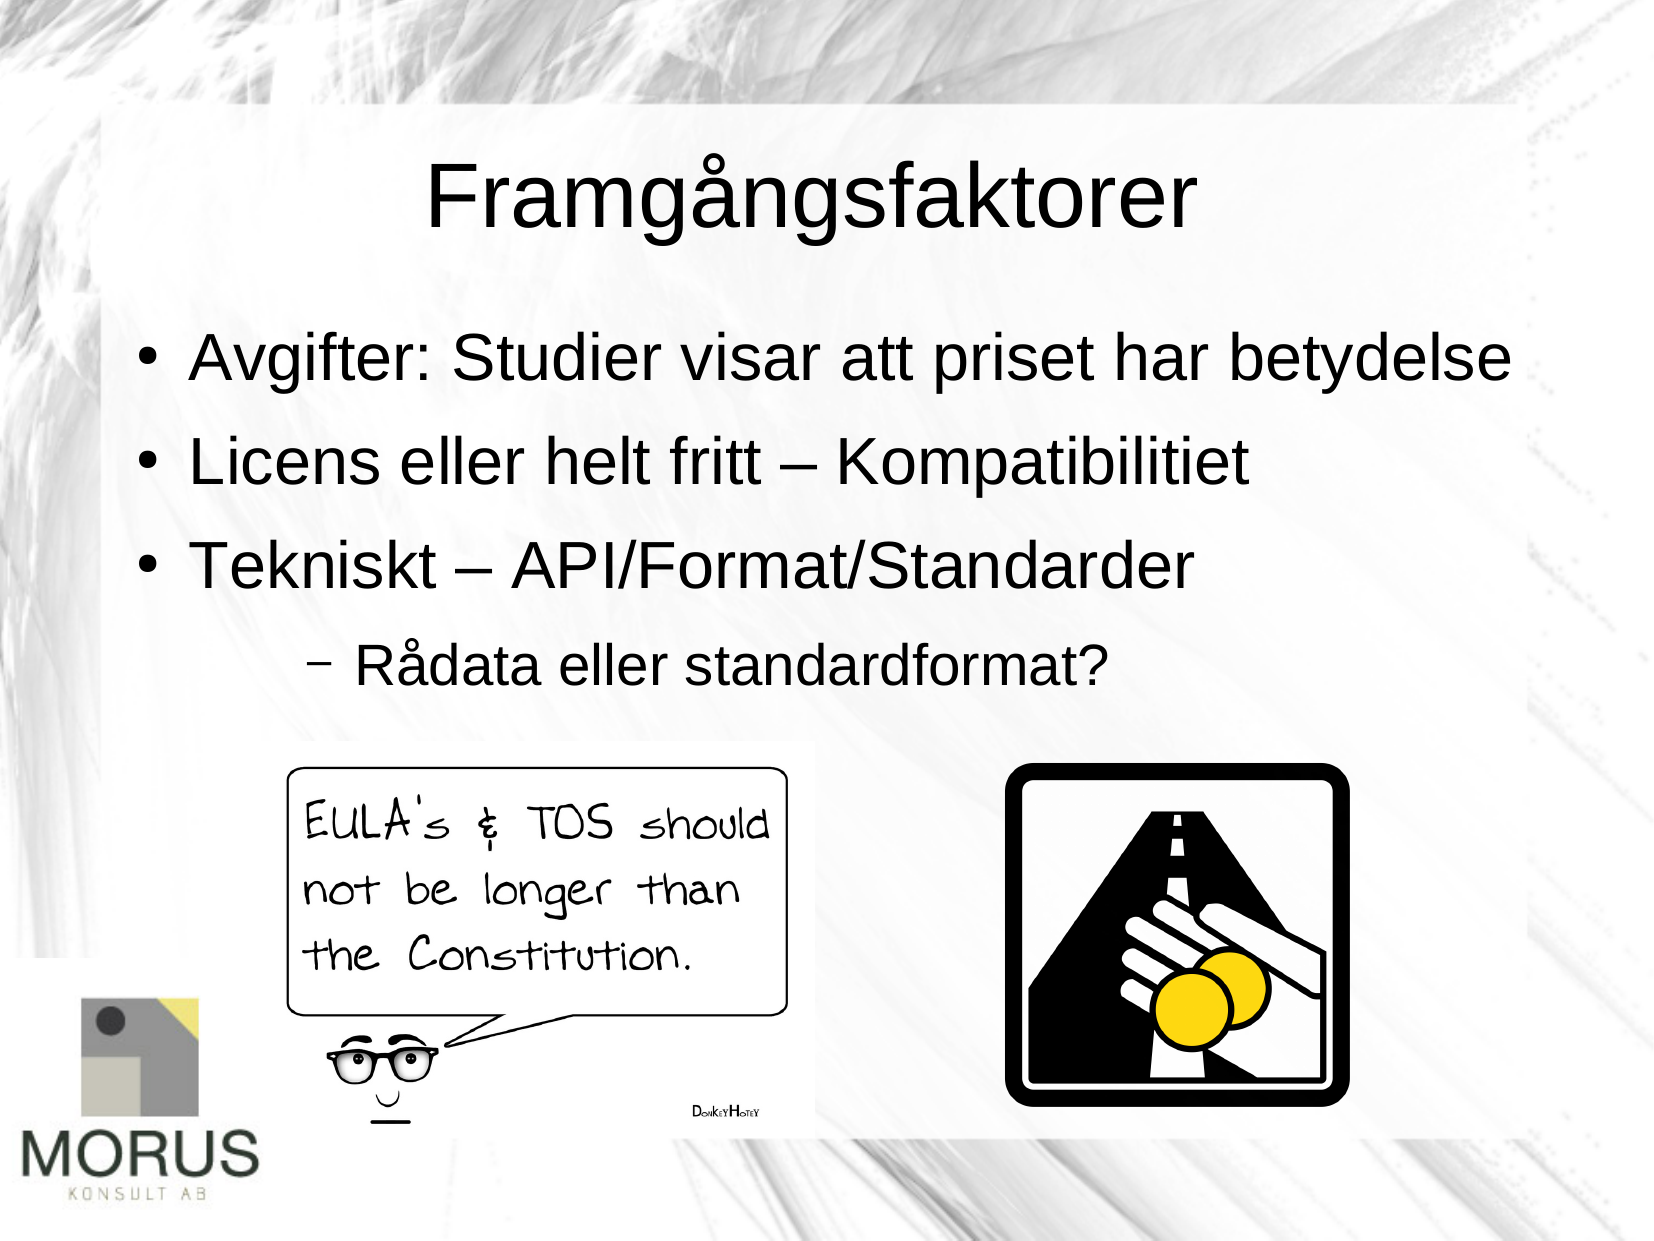

# Framgångsfaktorer
Avgifter: Studier visar att priset har betydelse
Licens eller helt fritt – Kompatibilitiet
Tekniskt – API/Format/Standarder
Rådata eller standardformat?